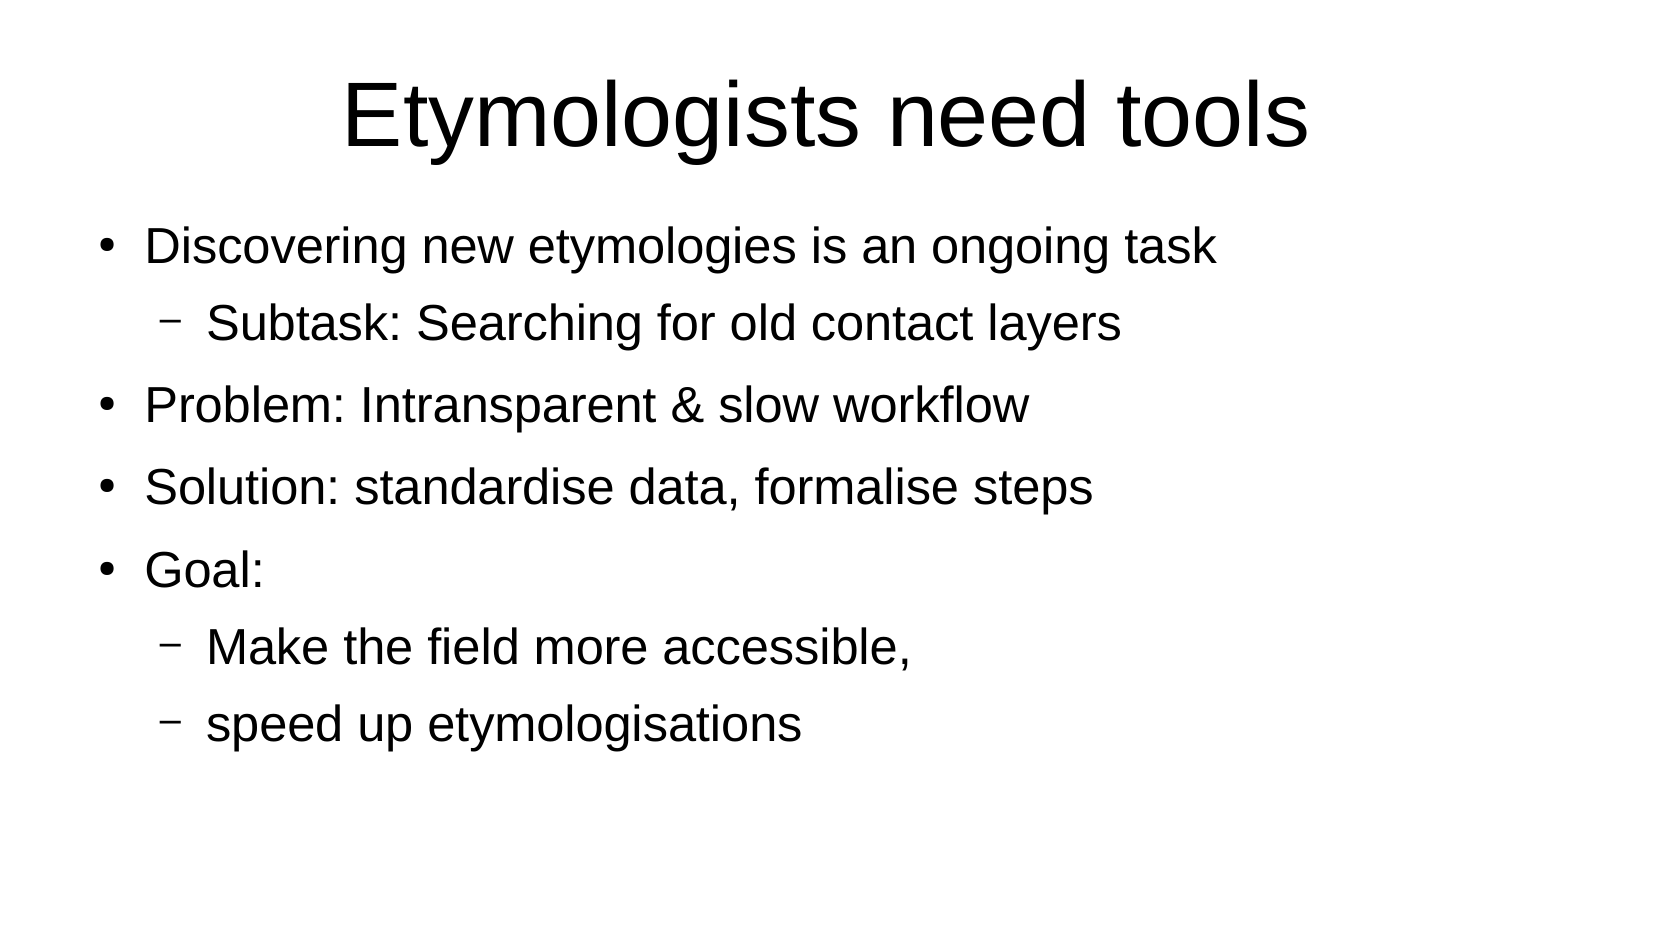

# Etymologists need tools
Discovering new etymologies is an ongoing task
Subtask: Searching for old contact layers
Problem: Intransparent & slow workflow
Solution: standardise data, formalise steps
Goal:
Make the field more accessible,
speed up etymologisations